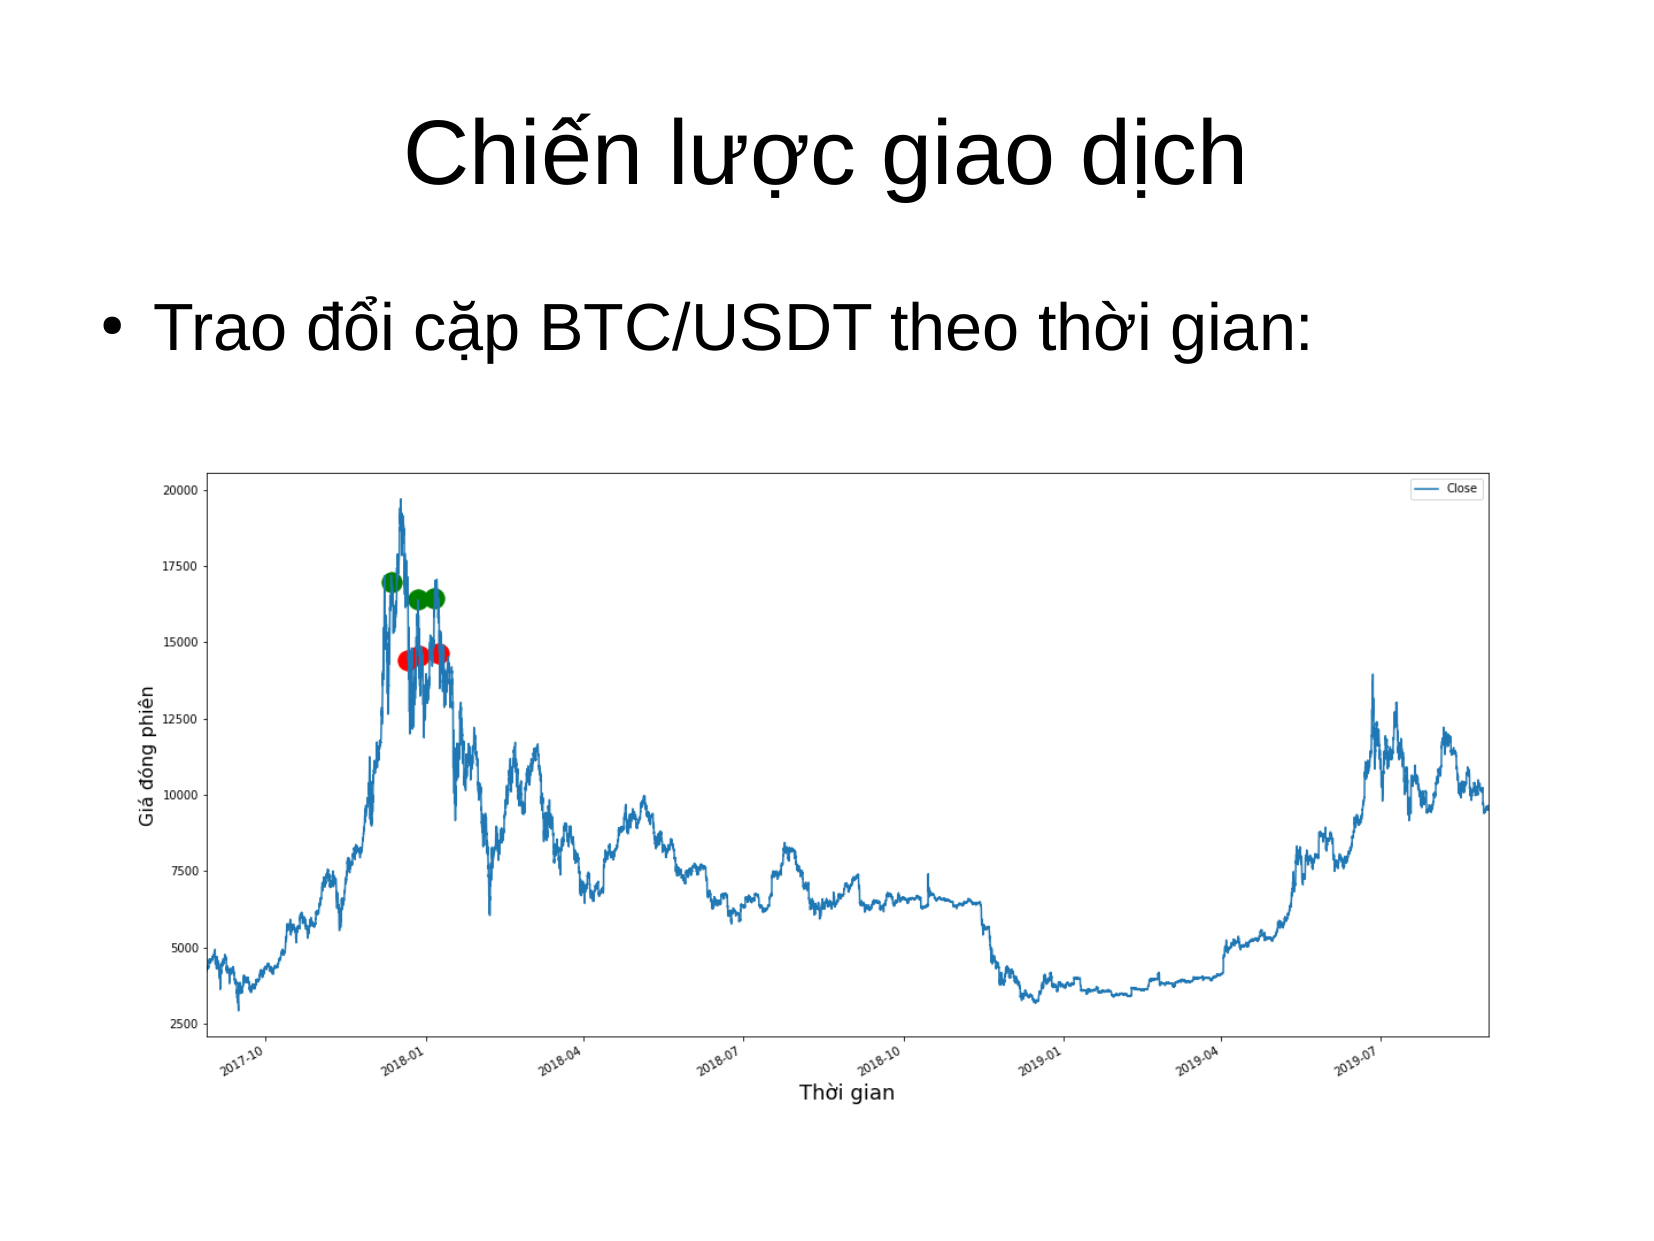

# Chiến lược giao dịch
Trao đổi cặp BTC/USDT theo thời gian: